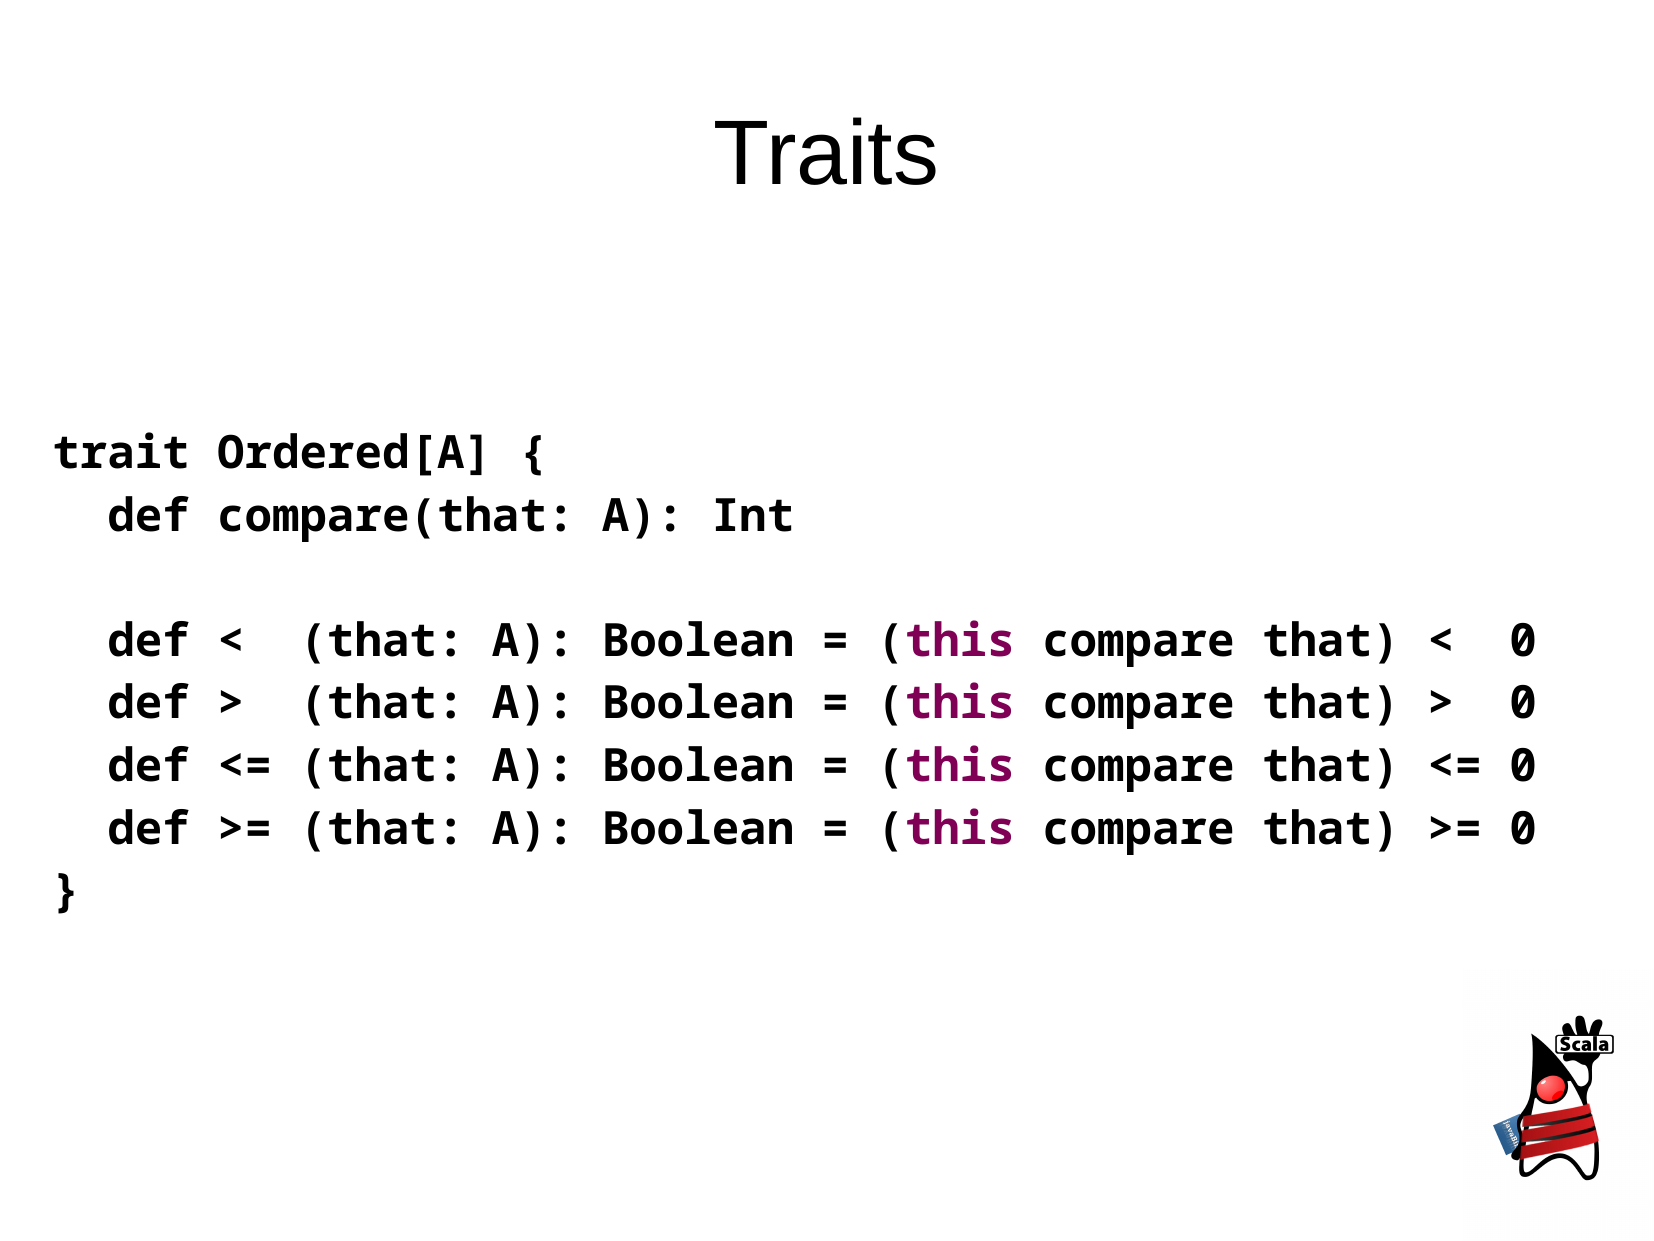

# Traits
trait Ordered[A] {
 def compare(that: A): Int
 def < (that: A): Boolean = (this compare that) < 0
 def > (that: A): Boolean = (this compare that) > 0
 def <= (that: A): Boolean = (this compare that) <= 0
 def >= (that: A): Boolean = (this compare that) >= 0
}